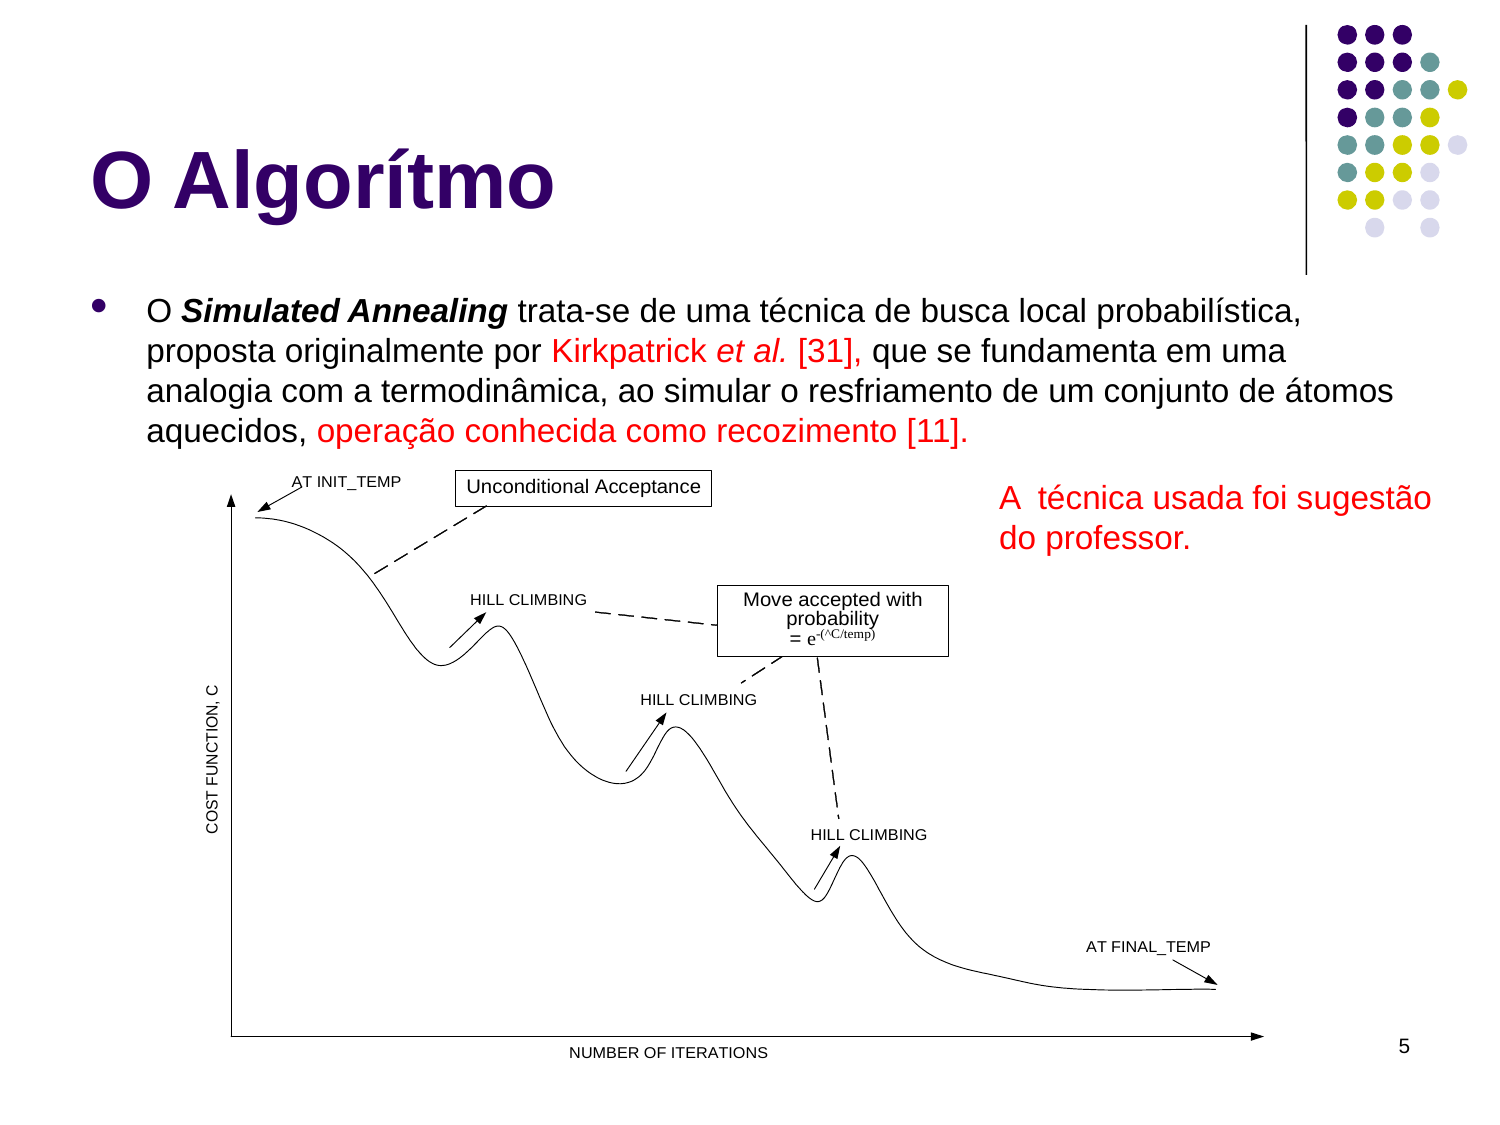

# O Algorítmo
O Simulated Annealing trata-se de uma técnica de busca local probabilística, proposta originalmente por Kirkpatrick et al. [31], que se fundamenta em uma analogia com a termodinâmica, ao simular o resfriamento de um conjunto de átomos aquecidos, operação conhecida como recozimento [11].
A técnica usada foi sugestão do professor.